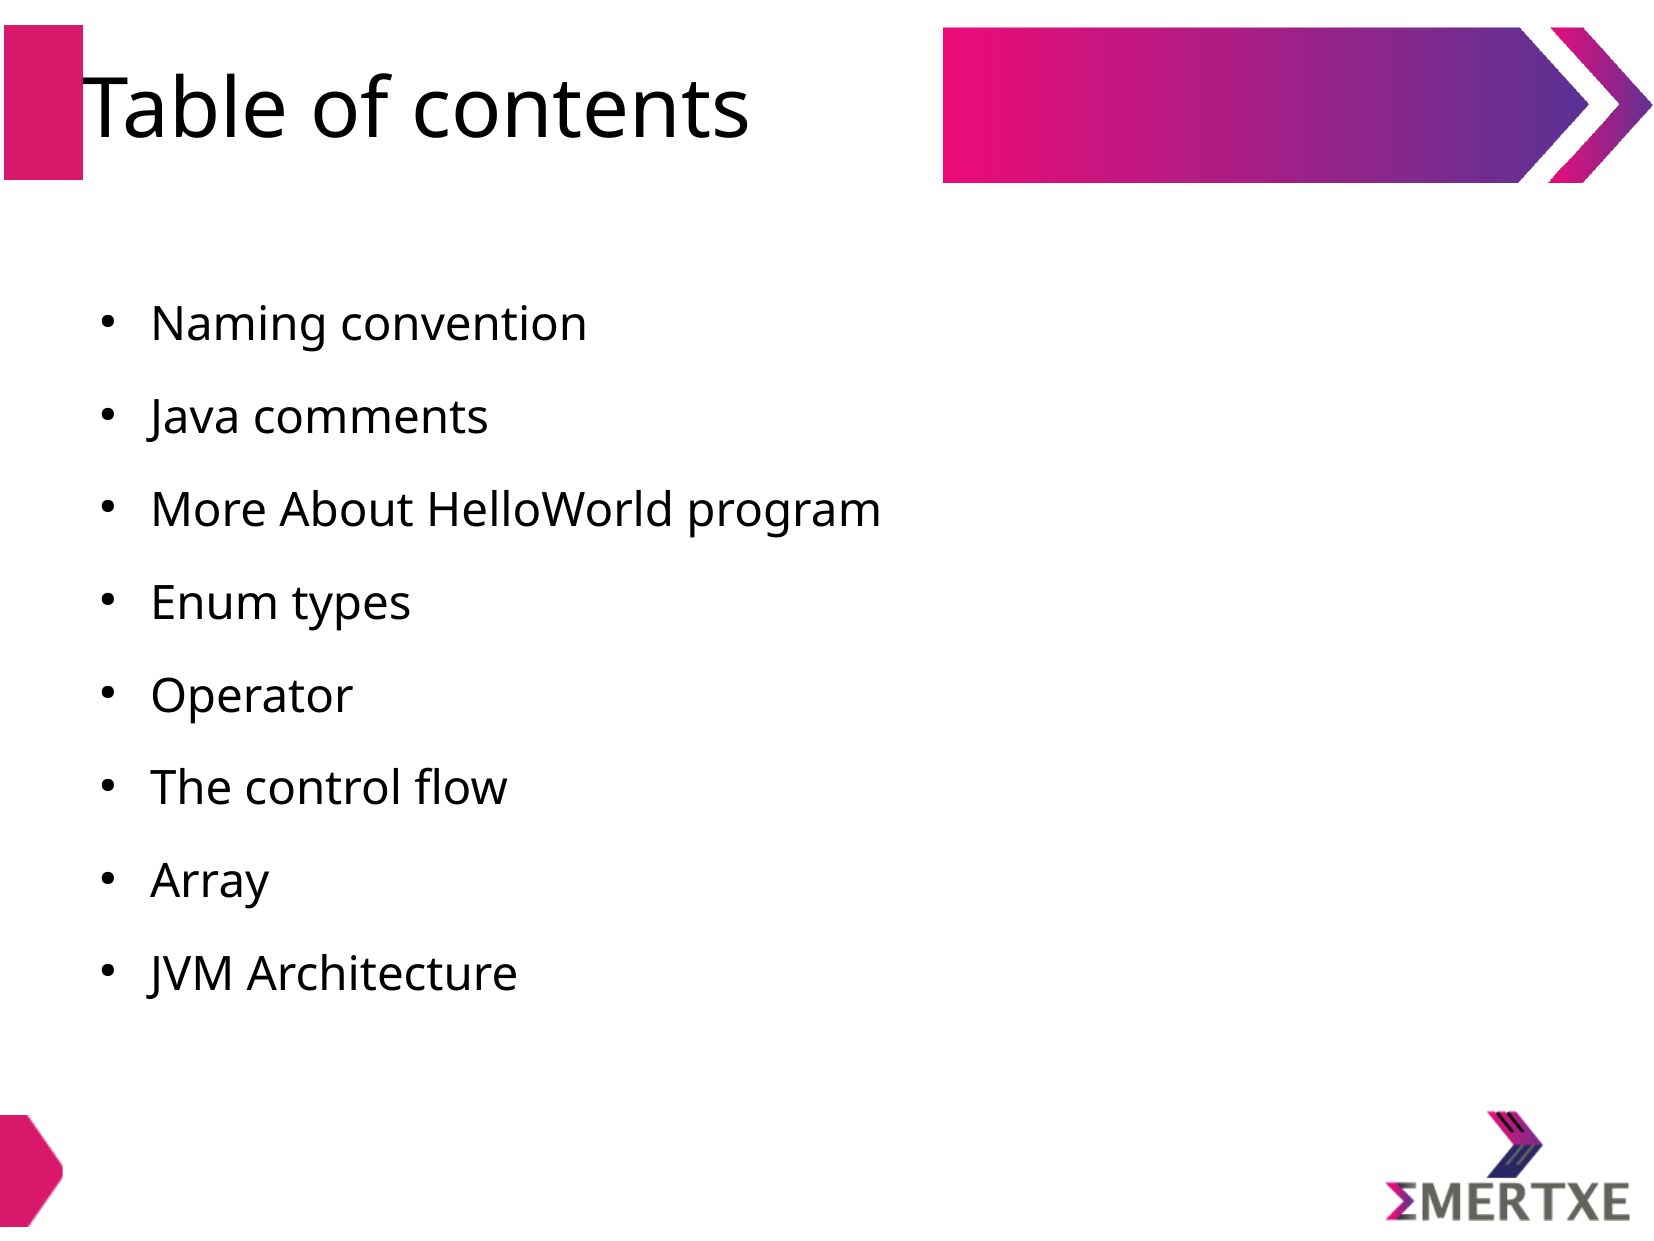

# Table of contents
Naming convention
Java comments
More About HelloWorld program
Enum types
Operator
The control flow
Array
JVM Architecture